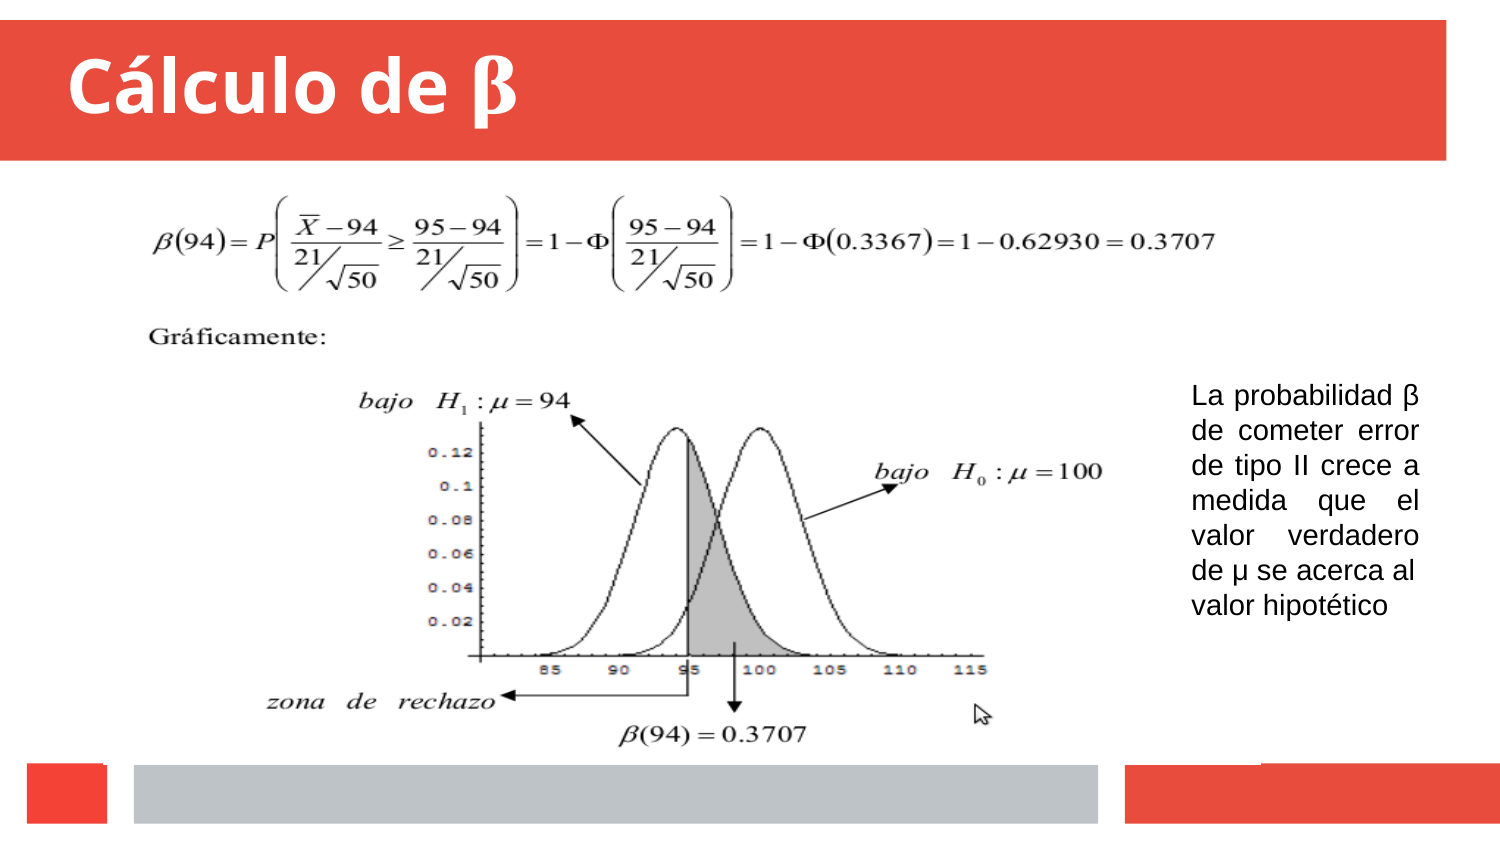

# Cálculo de 𝛃
La probabilidad β de cometer error de tipo II crece a medida que el valor verdadero de μ se acerca al
valor hipotético